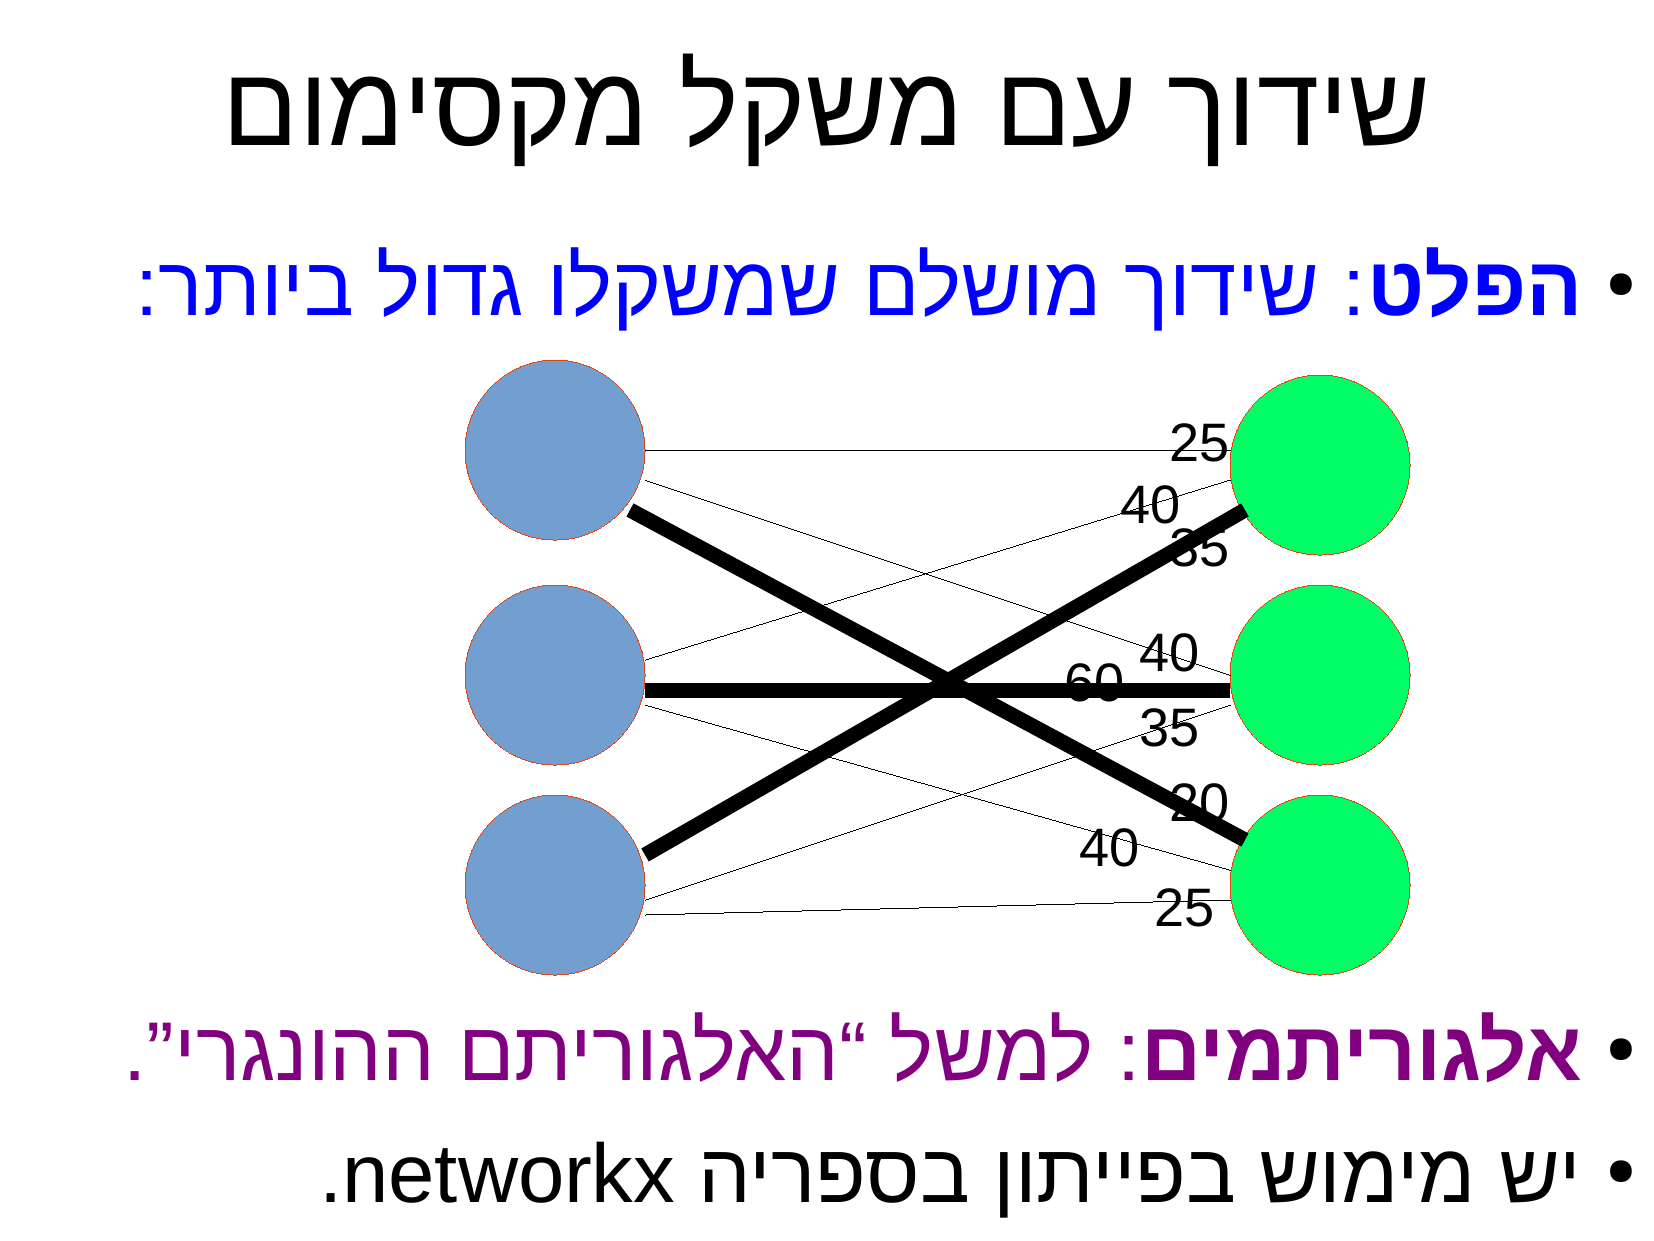

# שידוך עם משקל מקסימום
הפלט: שידוך מושלם שמשקלו גדול ביותר:
25
40
35
40
60
35
20
40
25
אלגוריתמים: למשל “האלגוריתם ההונגרי”.
יש מימוש בפייתון בספריה networkx.